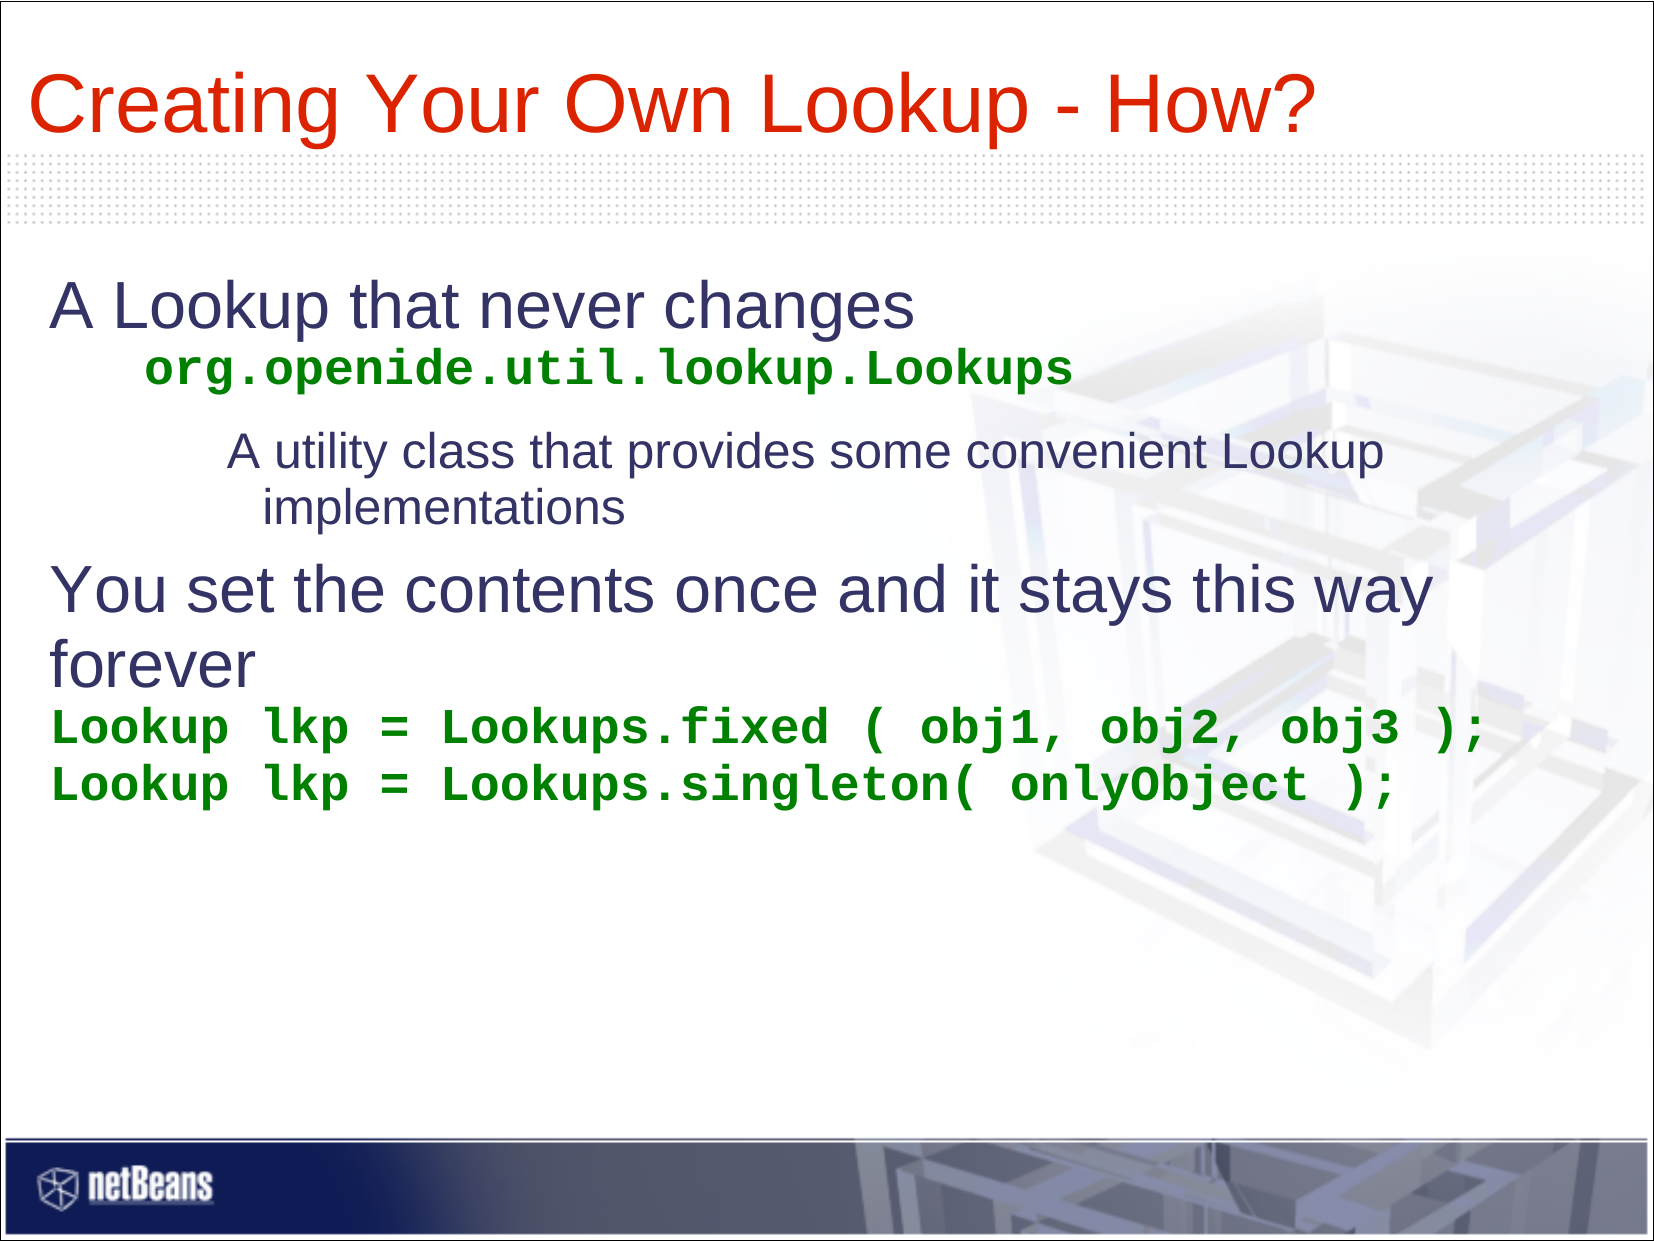

# Creating Your Own Lookup - How?
A Lookup that never changes
org.openide.util.lookup.Lookups
A utility class that provides some convenient Lookup implementations
You set the contents once and it stays this way forever
Lookup lkp = Lookups.fixed ( obj1, obj2, obj3 );
Lookup lkp = Lookups.singleton( onlyObject );